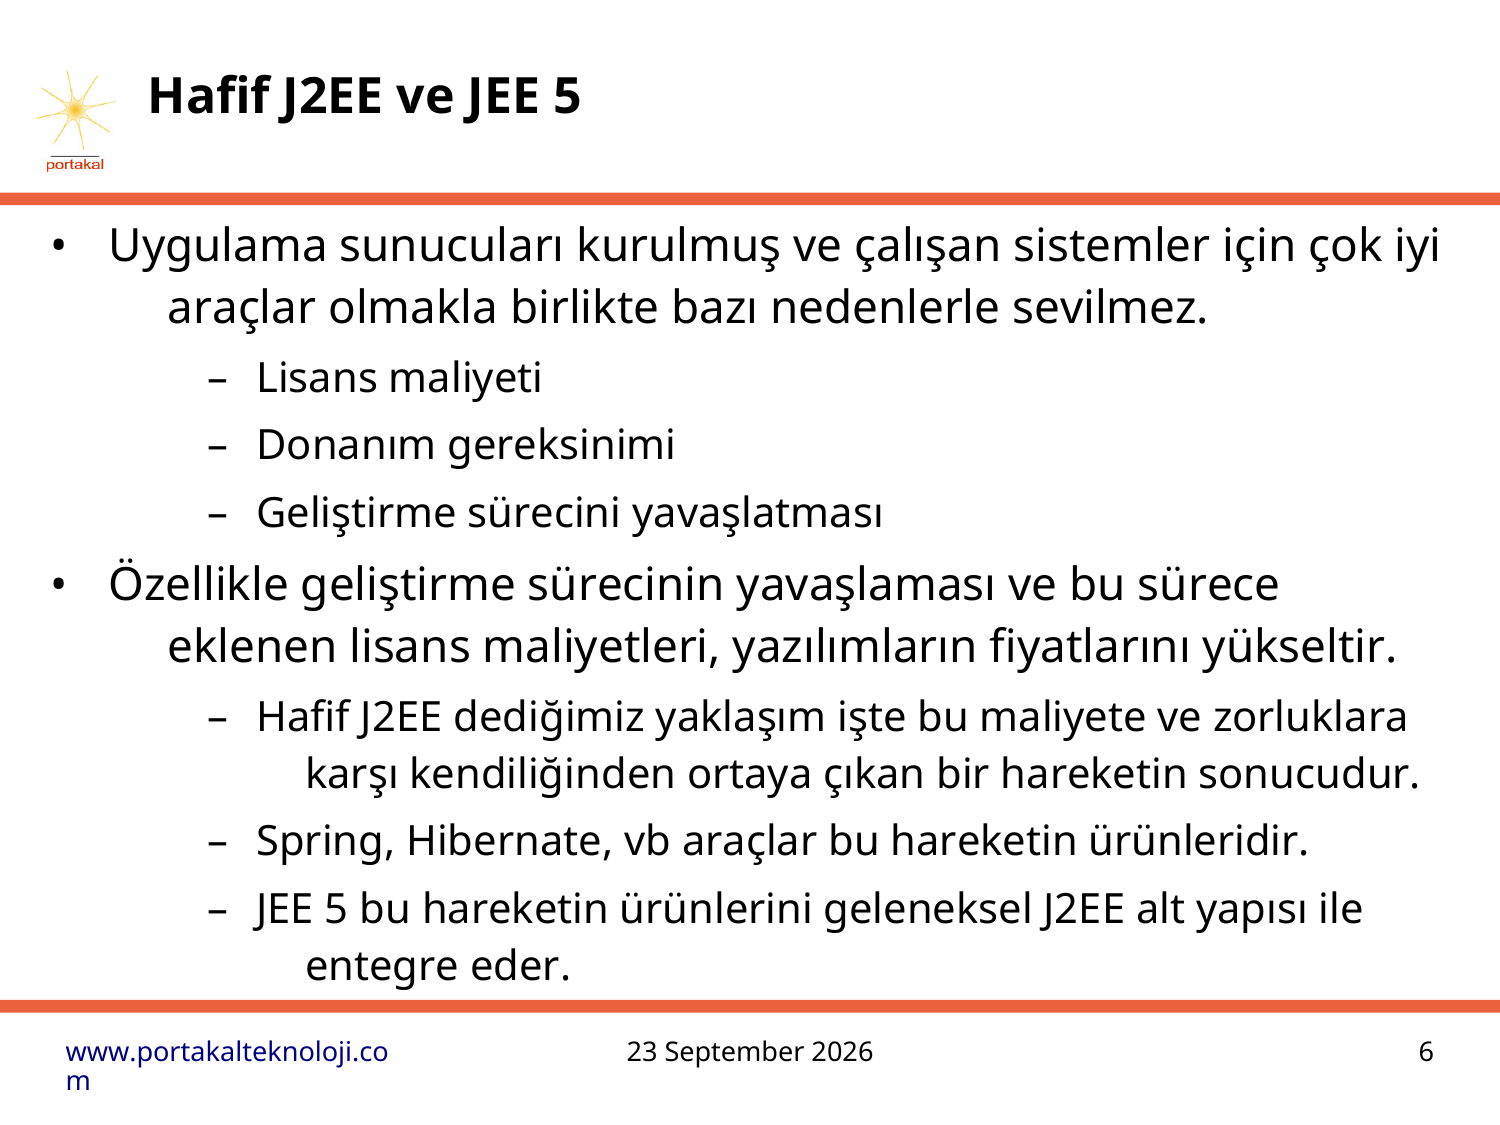

# Hafif J2EE ve JEE 5
Uygulama sunucuları kurulmuş ve çalışan sistemler için çok iyi araçlar olmakla birlikte bazı nedenlerle sevilmez.
Lisans maliyeti
Donanım gereksinimi
Geliştirme sürecini yavaşlatması
Özellikle geliştirme sürecinin yavaşlaması ve bu sürece eklenen lisans maliyetleri, yazılımların fiyatlarını yükseltir.
Hafif J2EE dediğimiz yaklaşım işte bu maliyete ve zorluklara karşı kendiliğinden ortaya çıkan bir hareketin sonucudur.
Spring, Hibernate, vb araçlar bu hareketin ürünleridir.
JEE 5 bu hareketin ürünlerini geleneksel J2EE alt yapısı ile entegre eder.